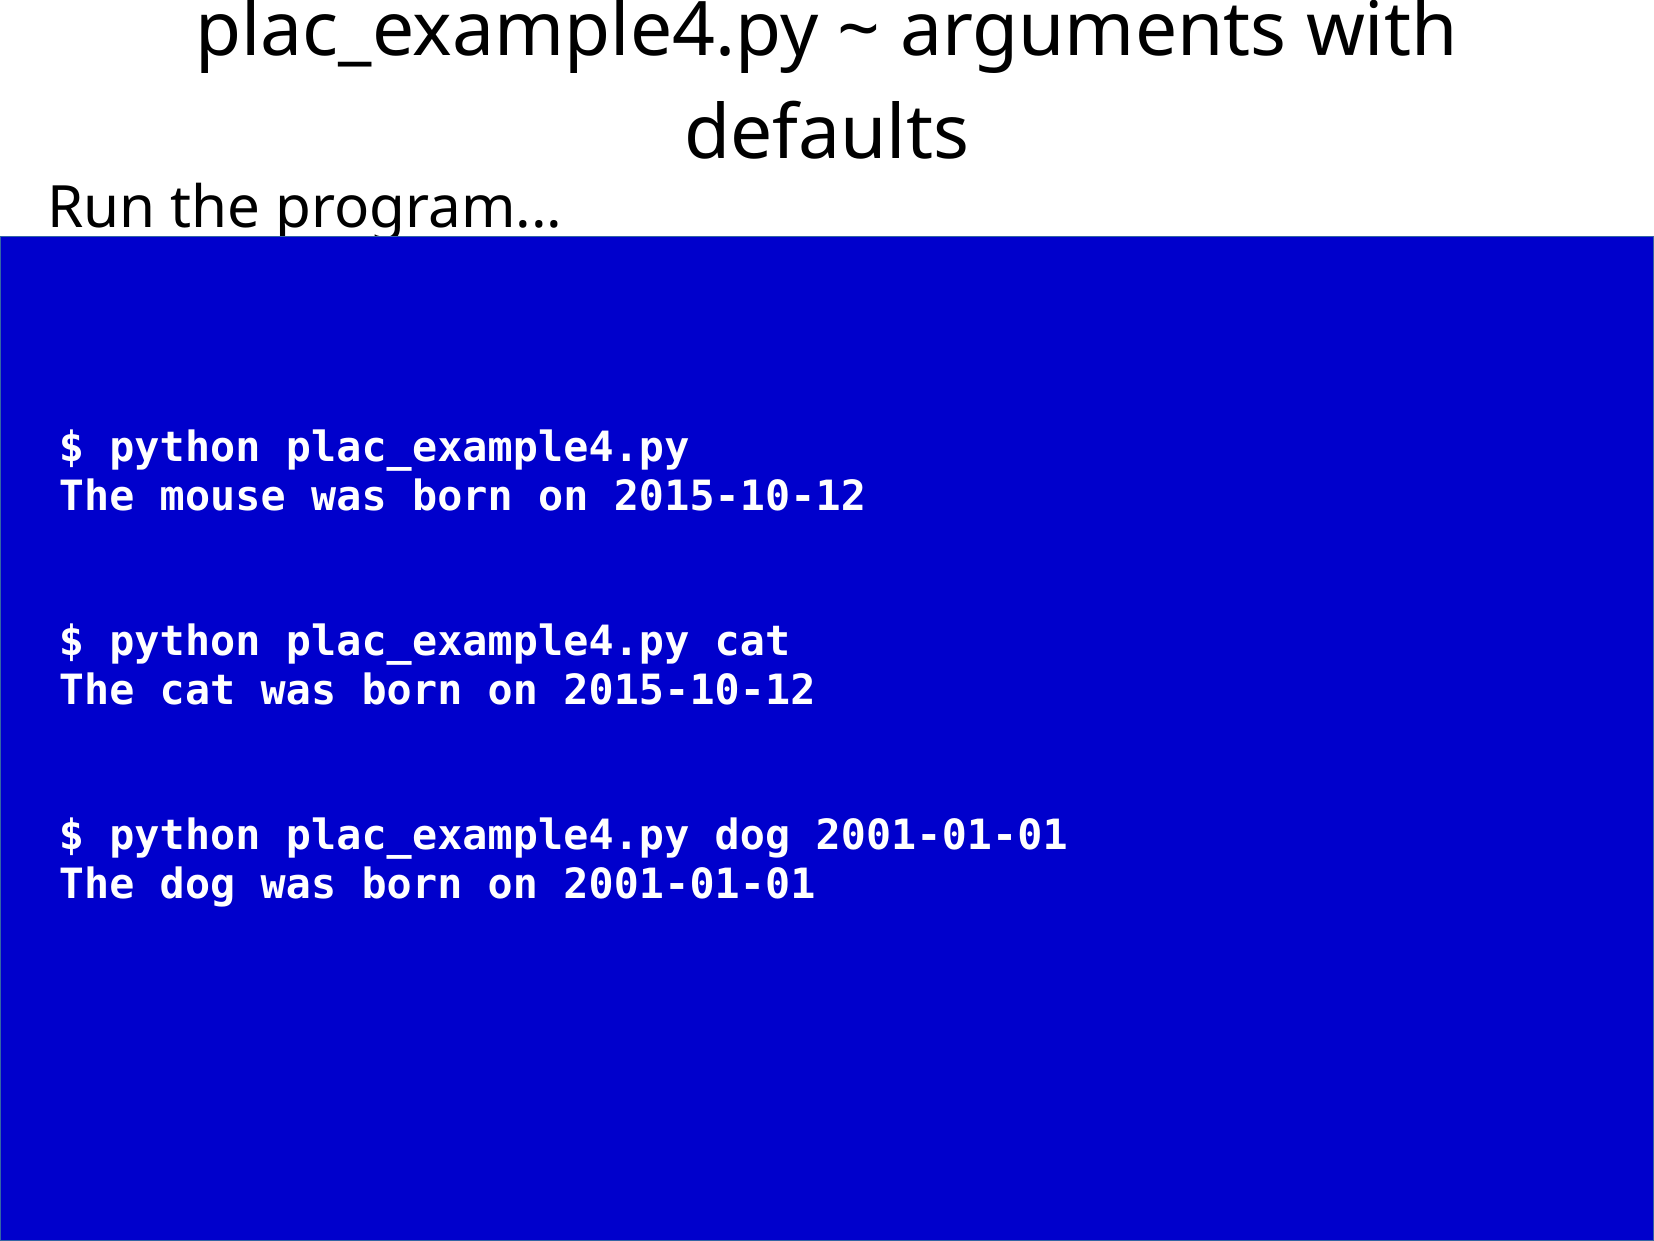

# plac_example4.py ~ arguments with defaults
Run the program...
$ python plac_example4.py
The mouse was born on 2015-10-12
$ python plac_example4.py cat
The cat was born on 2015-10-12
$ python plac_example4.py dog 2001-01-01
The dog was born on 2001-01-01